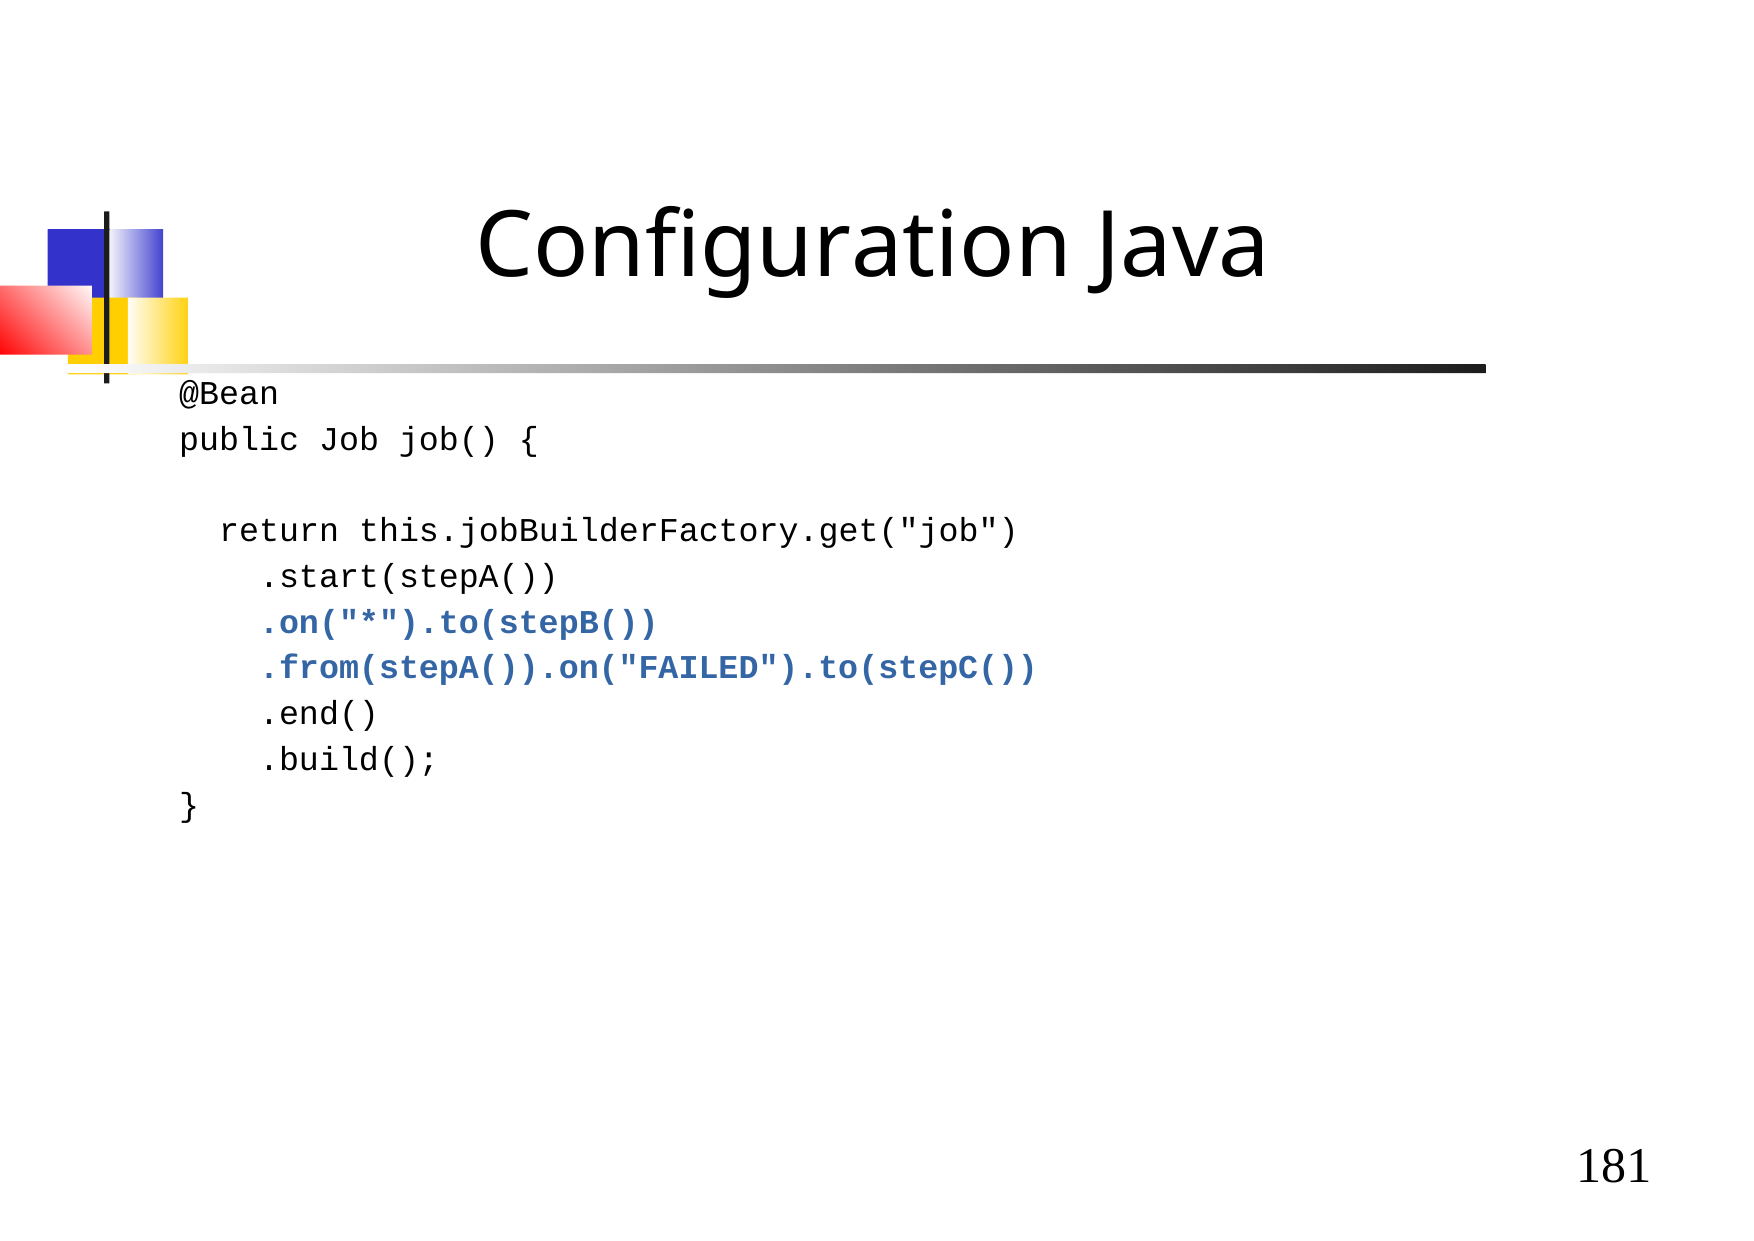

# Configuration Java
@Bean
public Job job() {
 return this.jobBuilderFactory.get("job")
 .start(stepA())
 .on("*").to(stepB())
 .from(stepA()).on("FAILED").to(stepC())
 .end()
 .build();
}